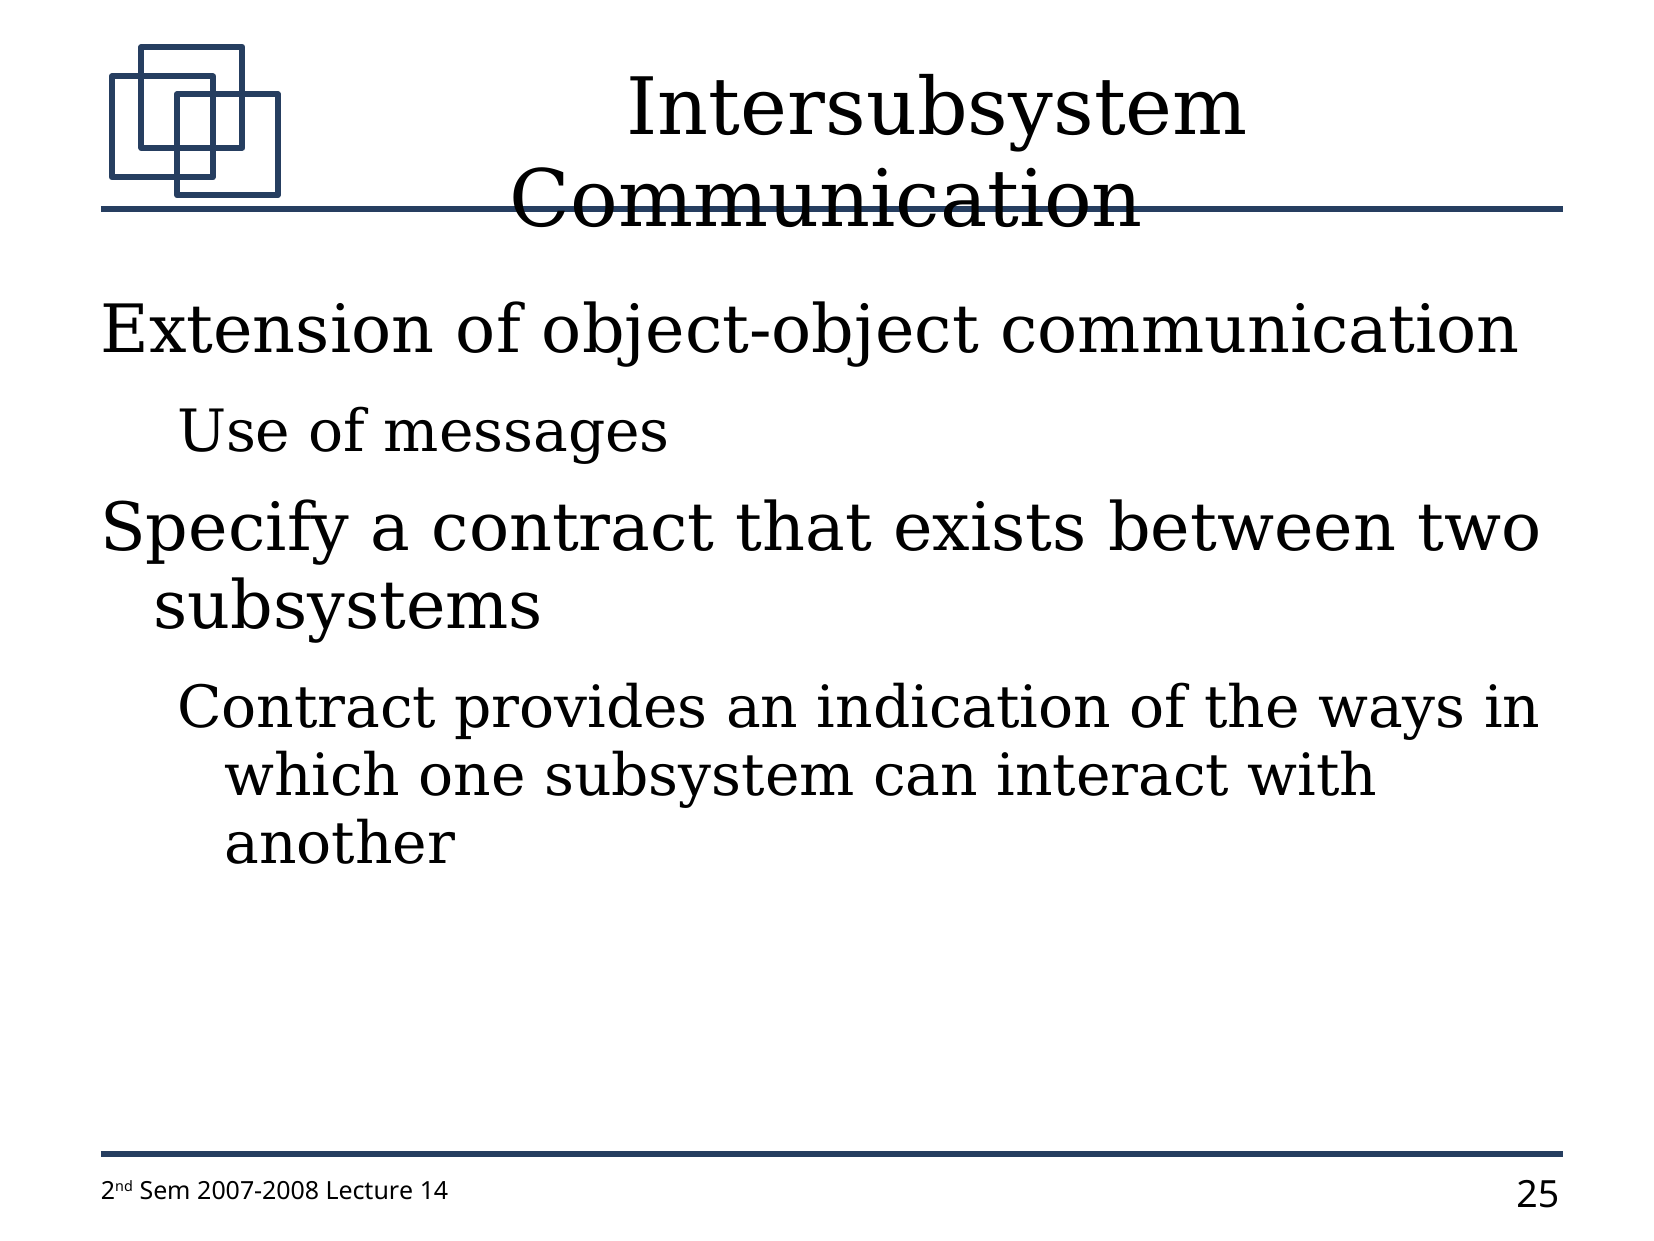

# Intersubsystem Communication
Extension of object-object communication
Use of messages
Specify a contract that exists between two subsystems
Contract provides an indication of the ways in which one subsystem can interact with another